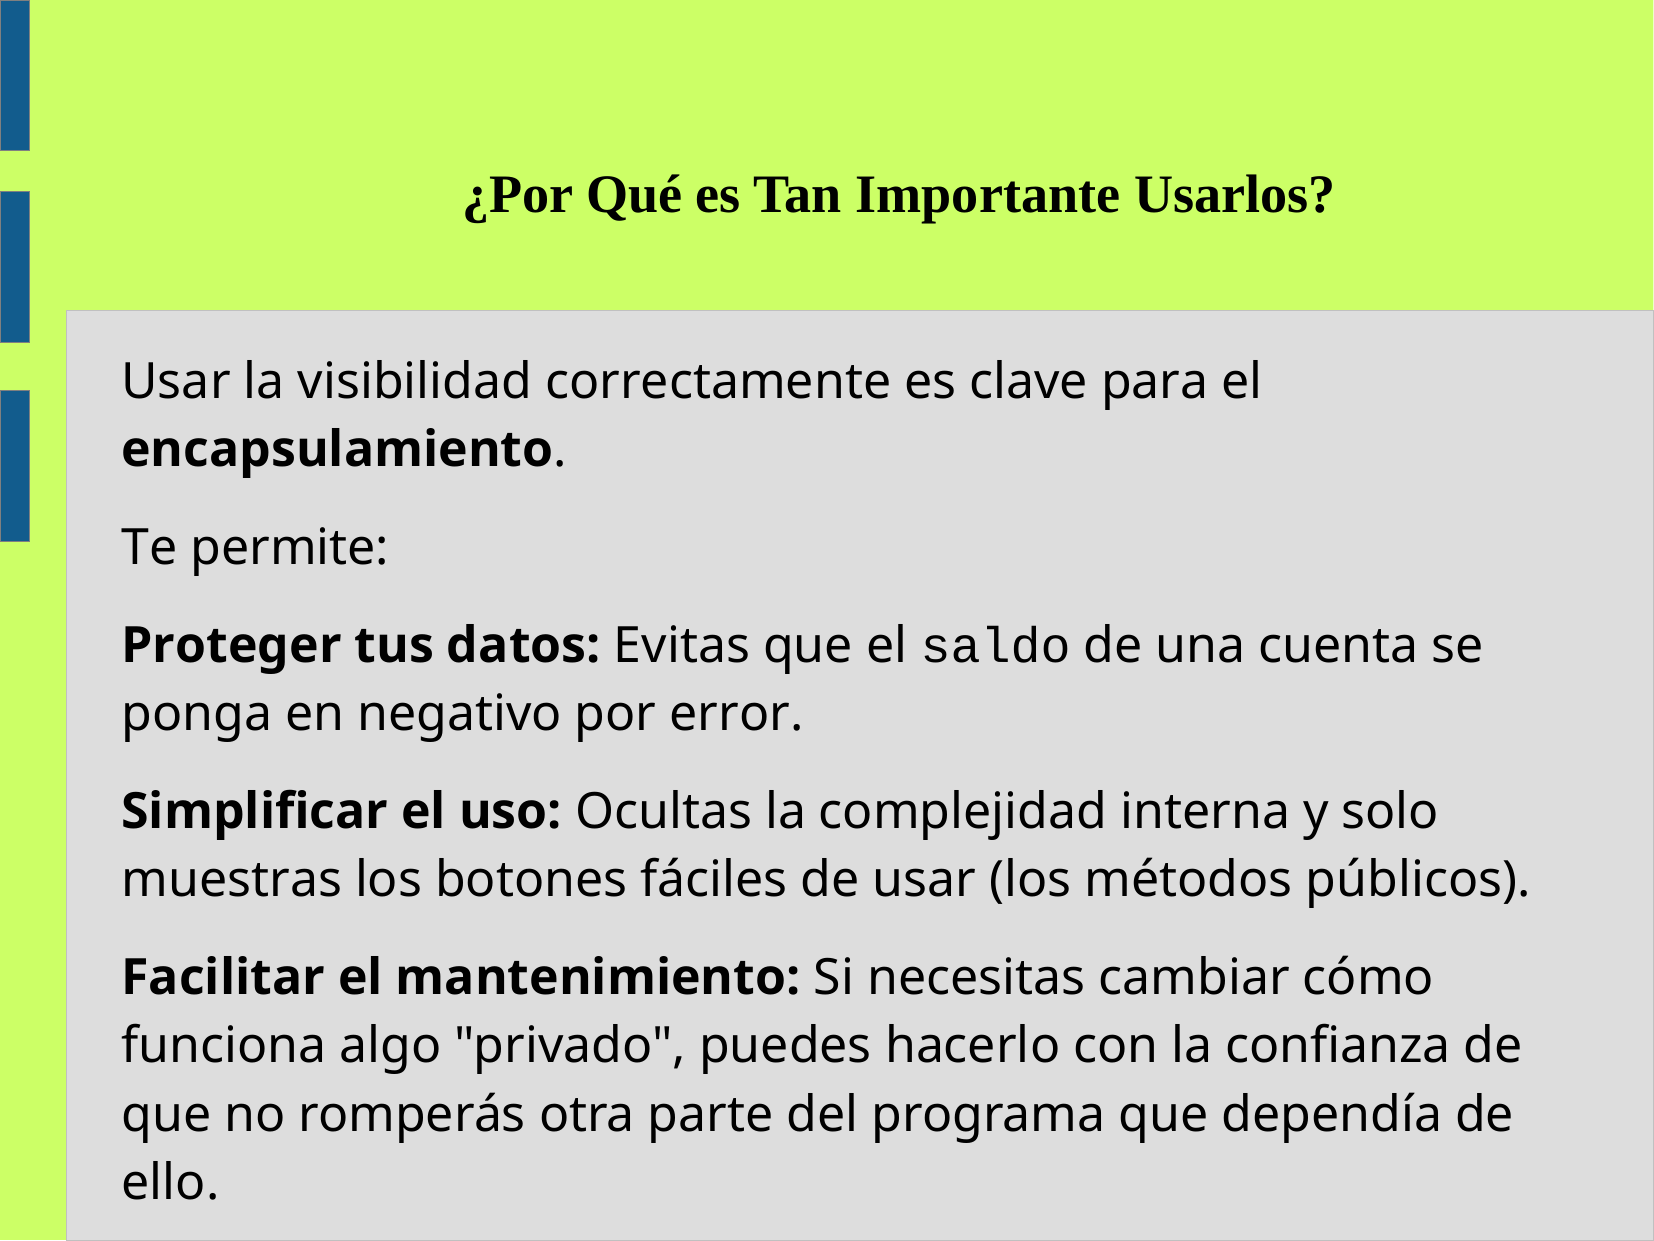

# ¿Por Qué es Tan Importante Usarlos?
Usar la visibilidad correctamente es clave para el encapsulamiento.
Te permite:
Proteger tus datos: Evitas que el saldo de una cuenta se ponga en negativo por error.
Simplificar el uso: Ocultas la complejidad interna y solo muestras los botones fáciles de usar (los métodos públicos).
Facilitar el mantenimiento: Si necesitas cambiar cómo funciona algo "privado", puedes hacerlo con la confianza de que no romperás otra parte del programa que dependía de ello.